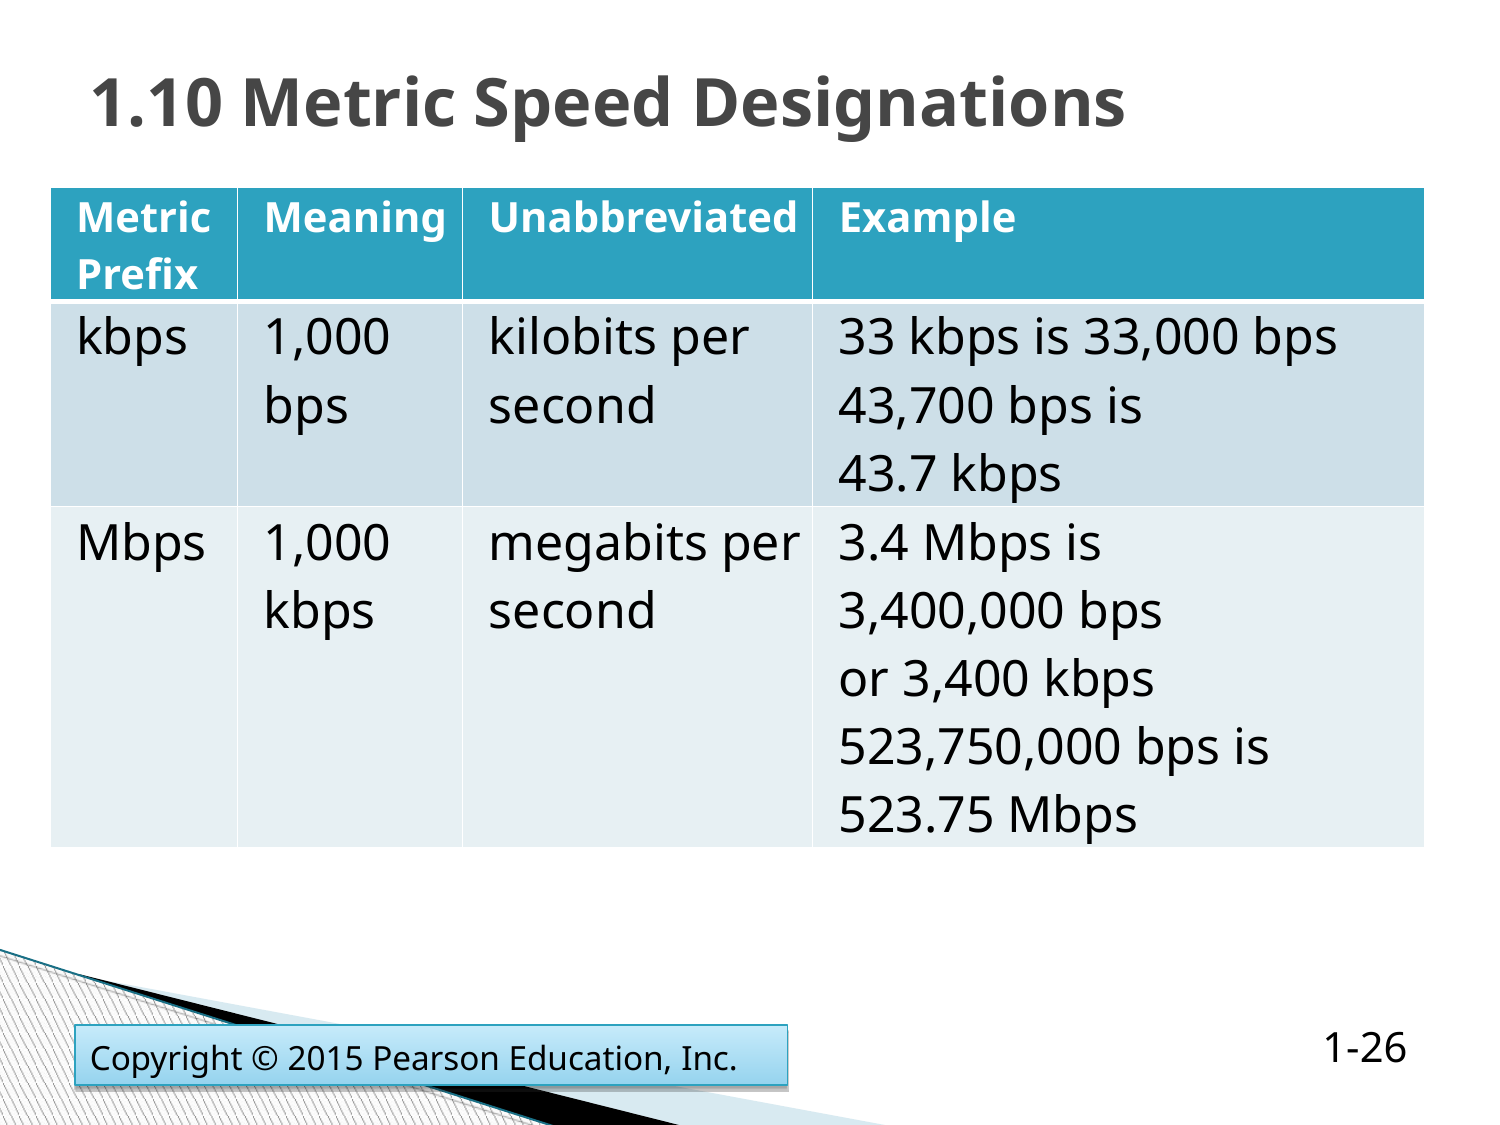

# 1.10 Metric Speed Designations
| Metric Prefix | Meaning | Unabbreviated | Example |
| --- | --- | --- | --- |
| kbps | 1,000 bps | kilobits per second | 33 kbps is 33,000 bps 43,700 bps is 43.7 kbps |
| Mbps | 1,000 kbps | megabits per second | 3.4 Mbps is 3,400,000 bps or 3,400 kbps 523,750,000 bps is 523.75 Mbps |
Copyright © 2015 Pearson Education, Inc.